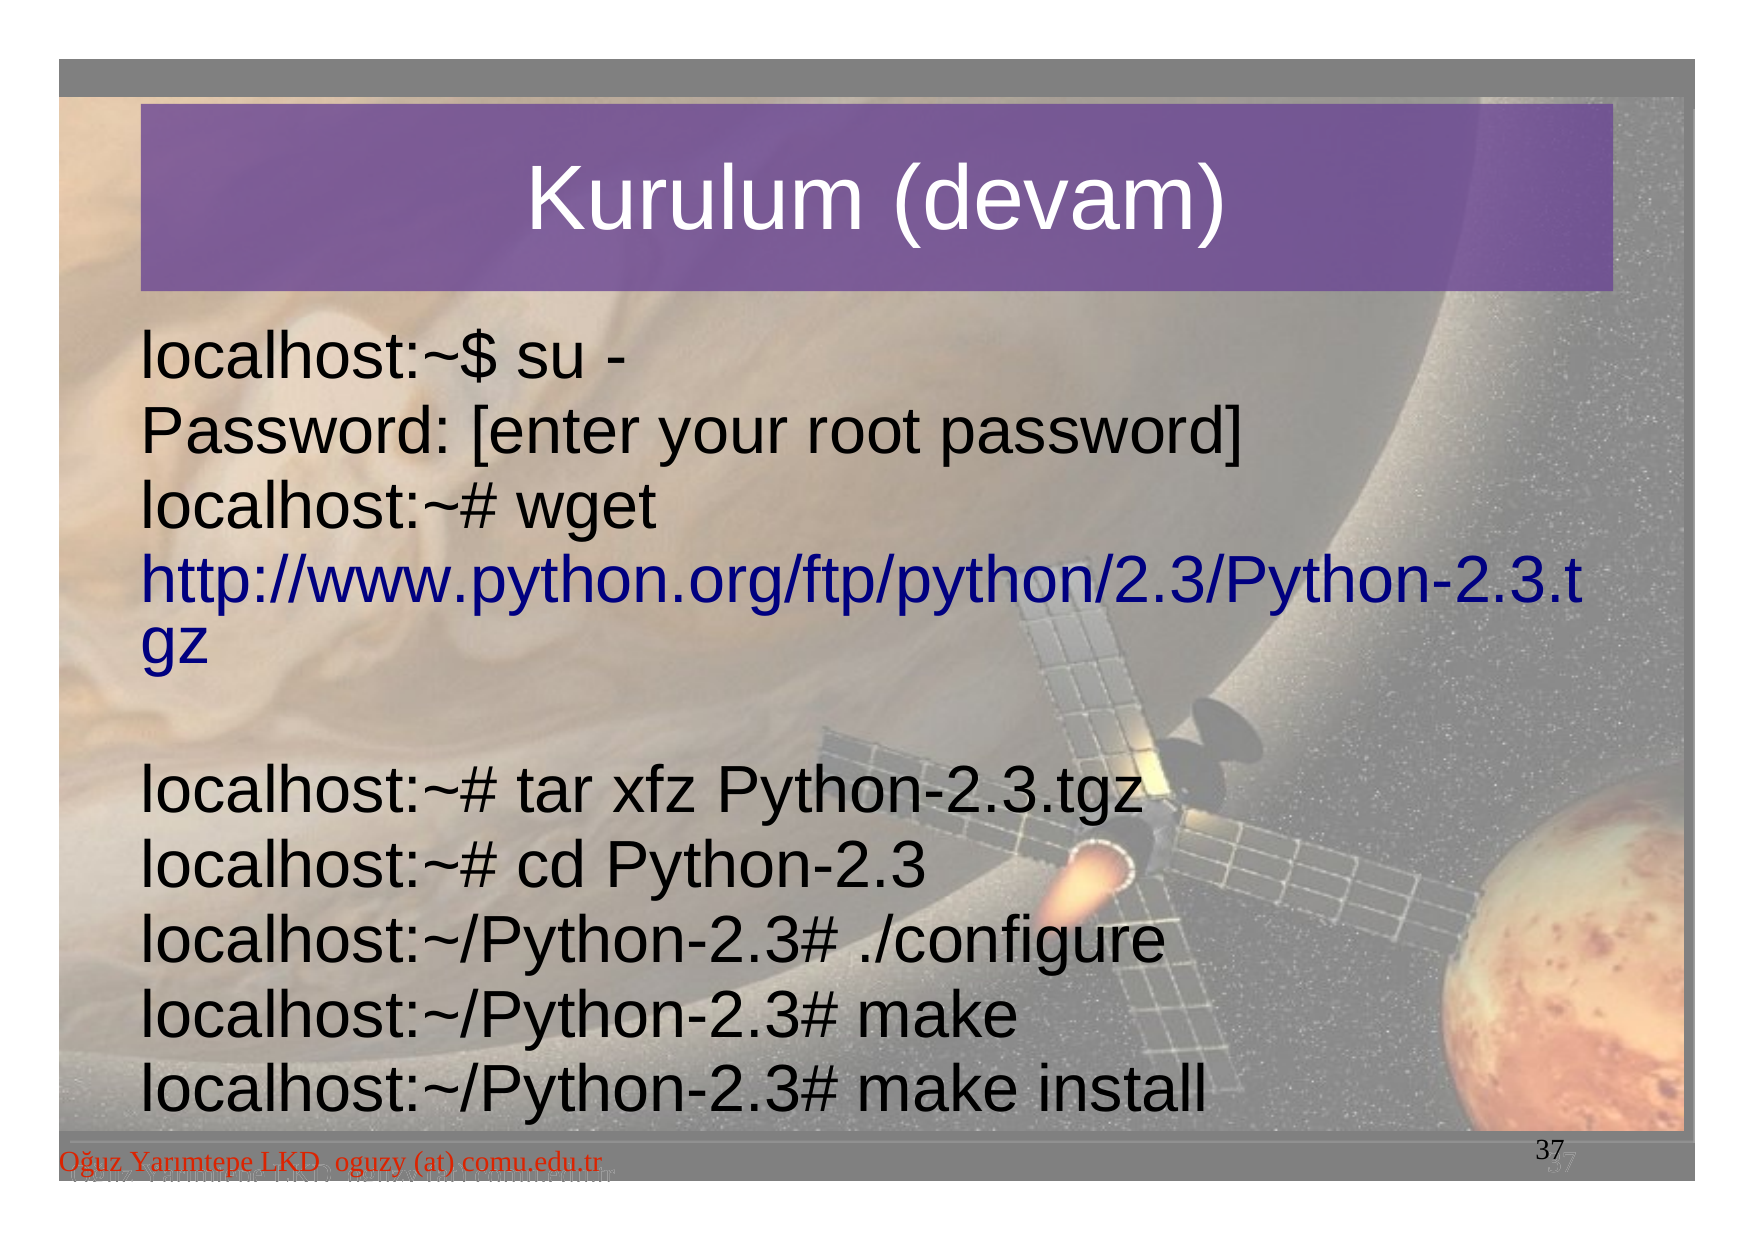

# Kurulum (devam)
localhost:~$ su -
Password: [enter your root password]
localhost:~# wget http://www.python.org/ftp/python/2.3/Python-2.3.tgz
localhost:~# tar xfz Python-2.3.tgz
localhost:~# cd Python-2.3
localhost:~/Python-2.3# ./configure
localhost:~/Python-2.3# make
localhost:~/Python-2.3# make install